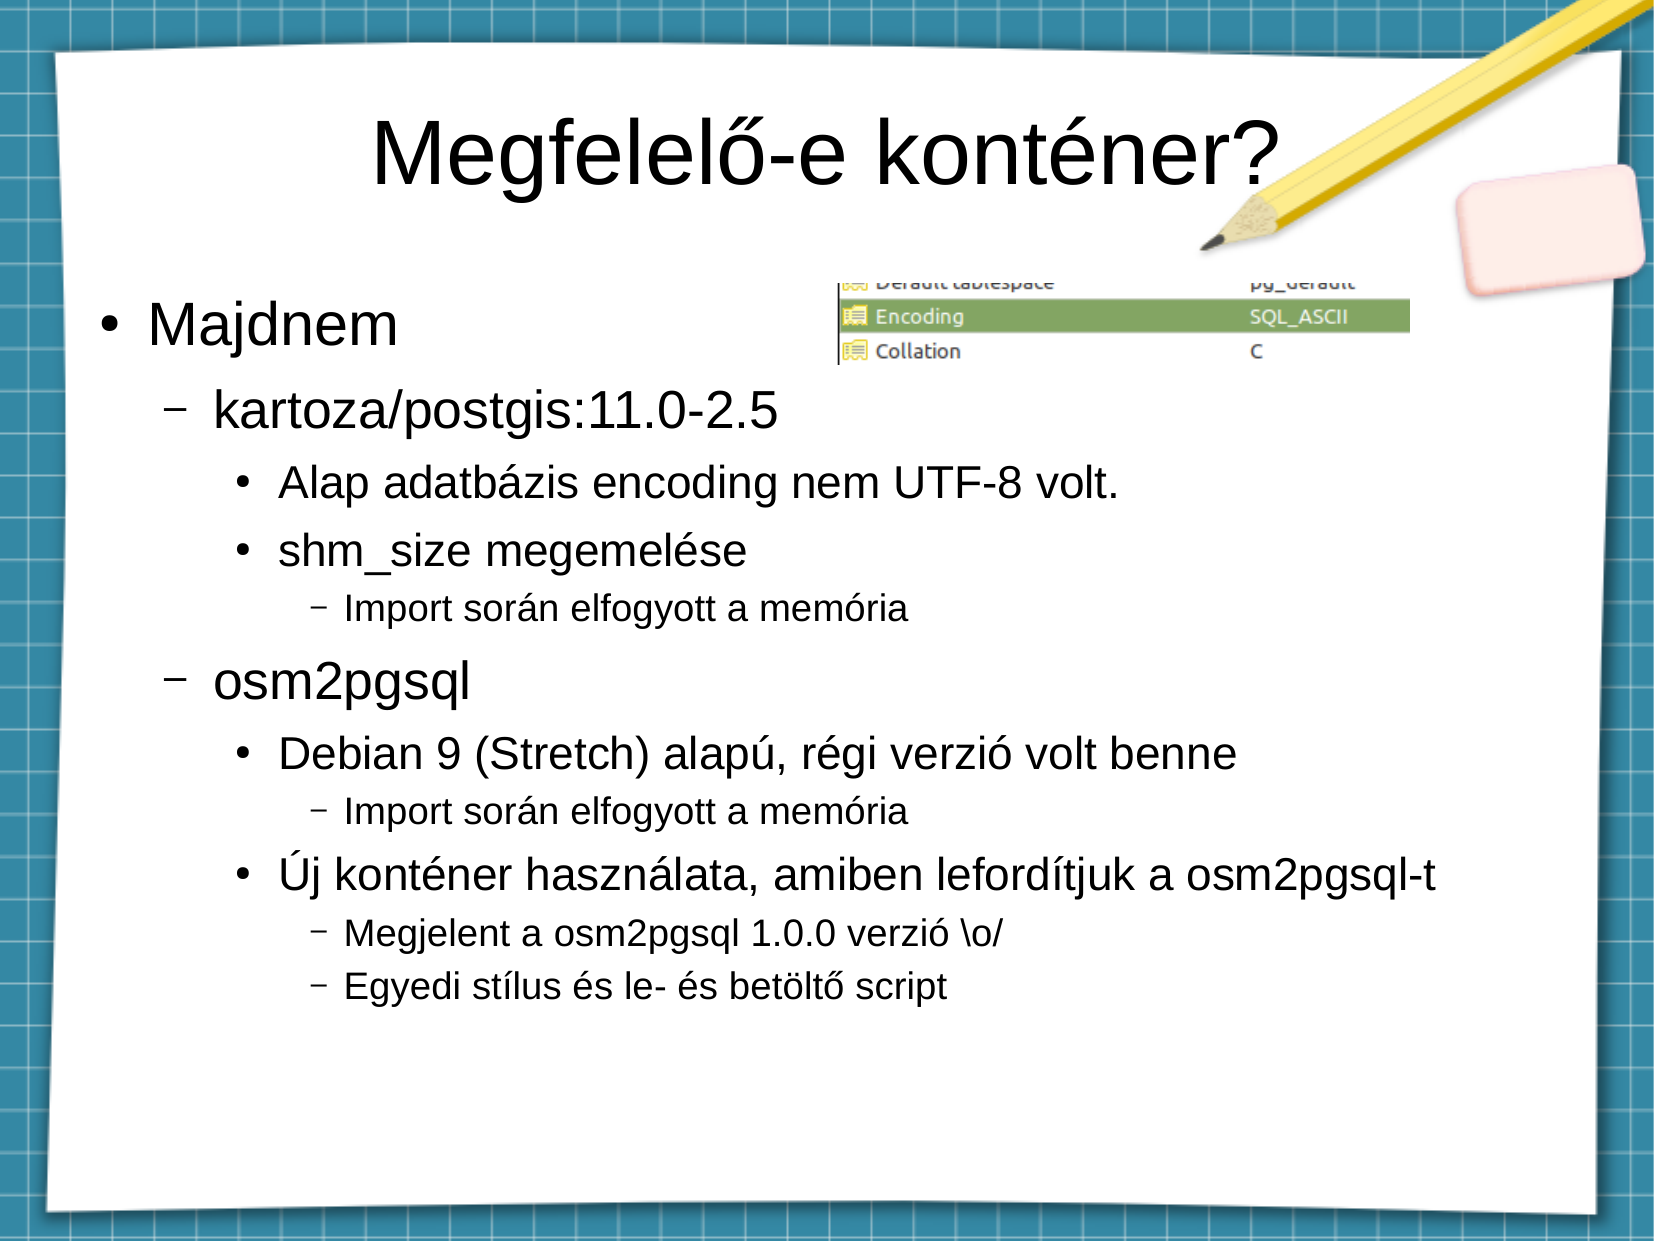

# Megfelelő-e konténer?
Majdnem
kartoza/postgis:11.0-2.5
Alap adatbázis encoding nem UTF-8 volt.
shm_size megemelése
Import során elfogyott a memória
osm2pgsql
Debian 9 (Stretch) alapú, régi verzió volt benne
Import során elfogyott a memória
Új konténer használata, amiben lefordítjuk a osm2pgsql-t
Megjelent a osm2pgsql 1.0.0 verzió \o/
Egyedi stílus és le- és betöltő script